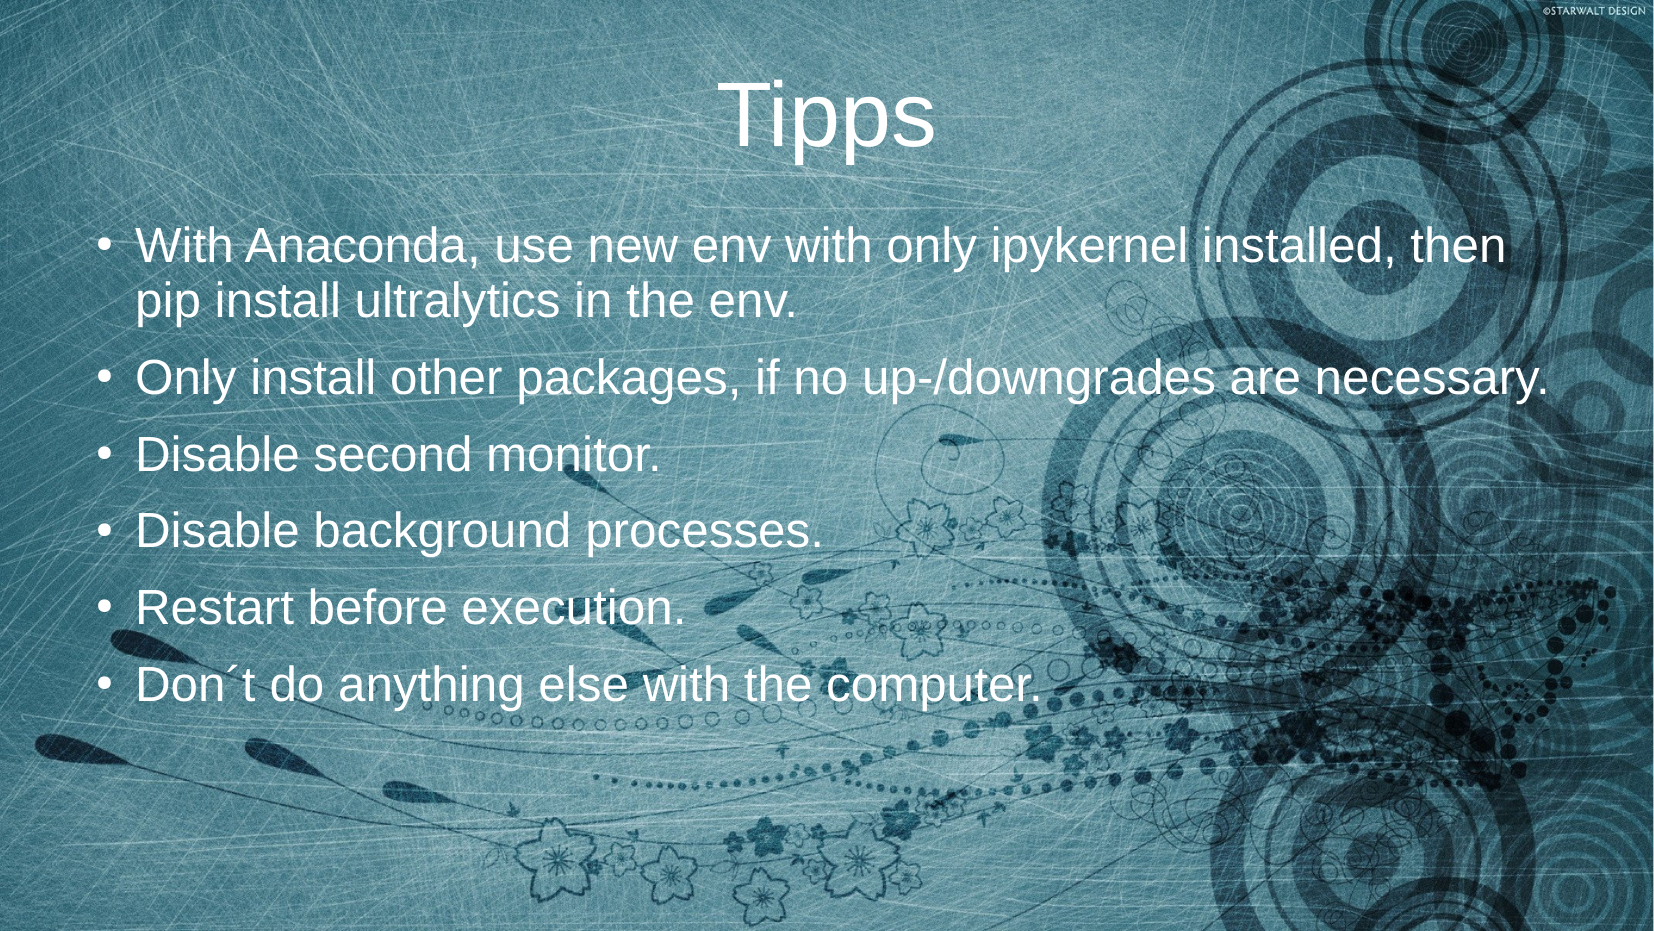

# Tipps
With Anaconda, use new env with only ipykernel installed, then pip install ultralytics in the env.
Only install other packages, if no up-/downgrades are necessary.
Disable second monitor.
Disable background processes.
Restart before execution.
Don´t do anything else with the computer.